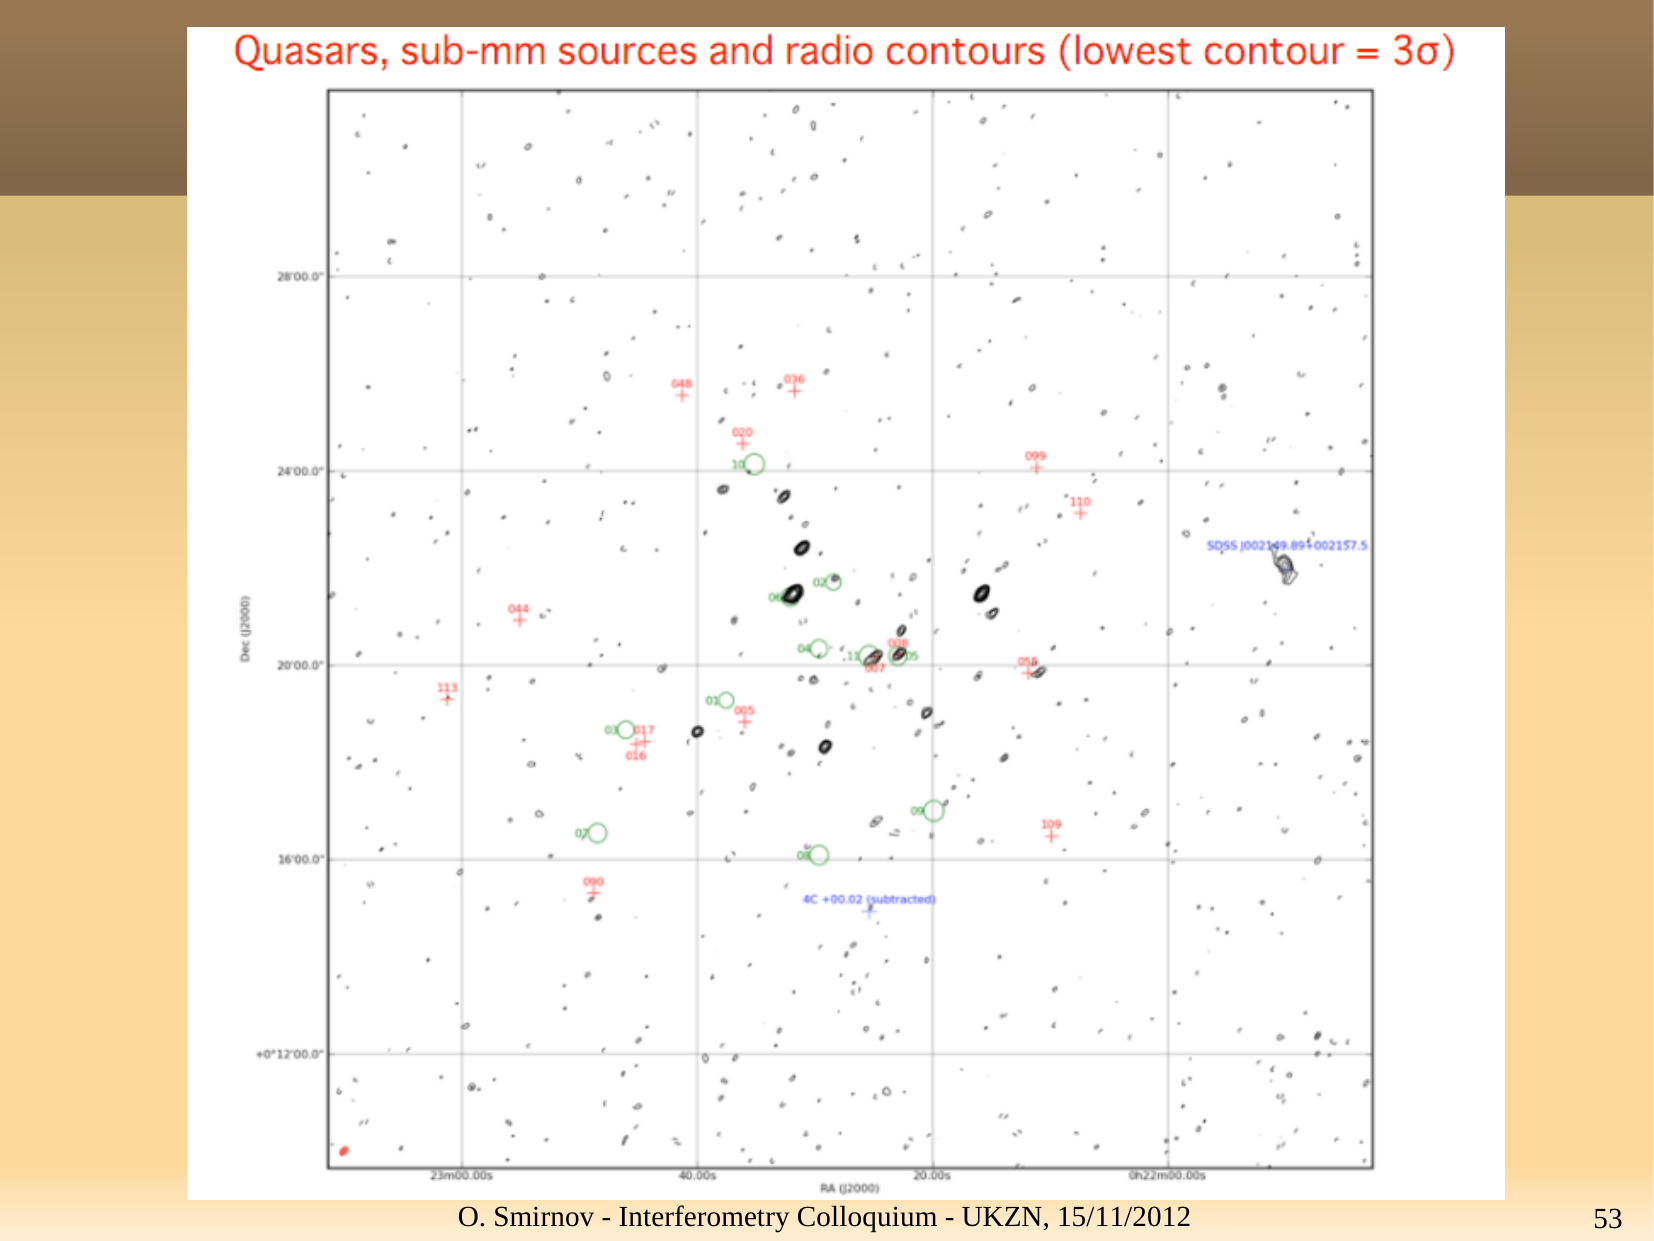

#
O. Smirnov - Interferometry Colloquium - UKZN, 15/11/2012
53